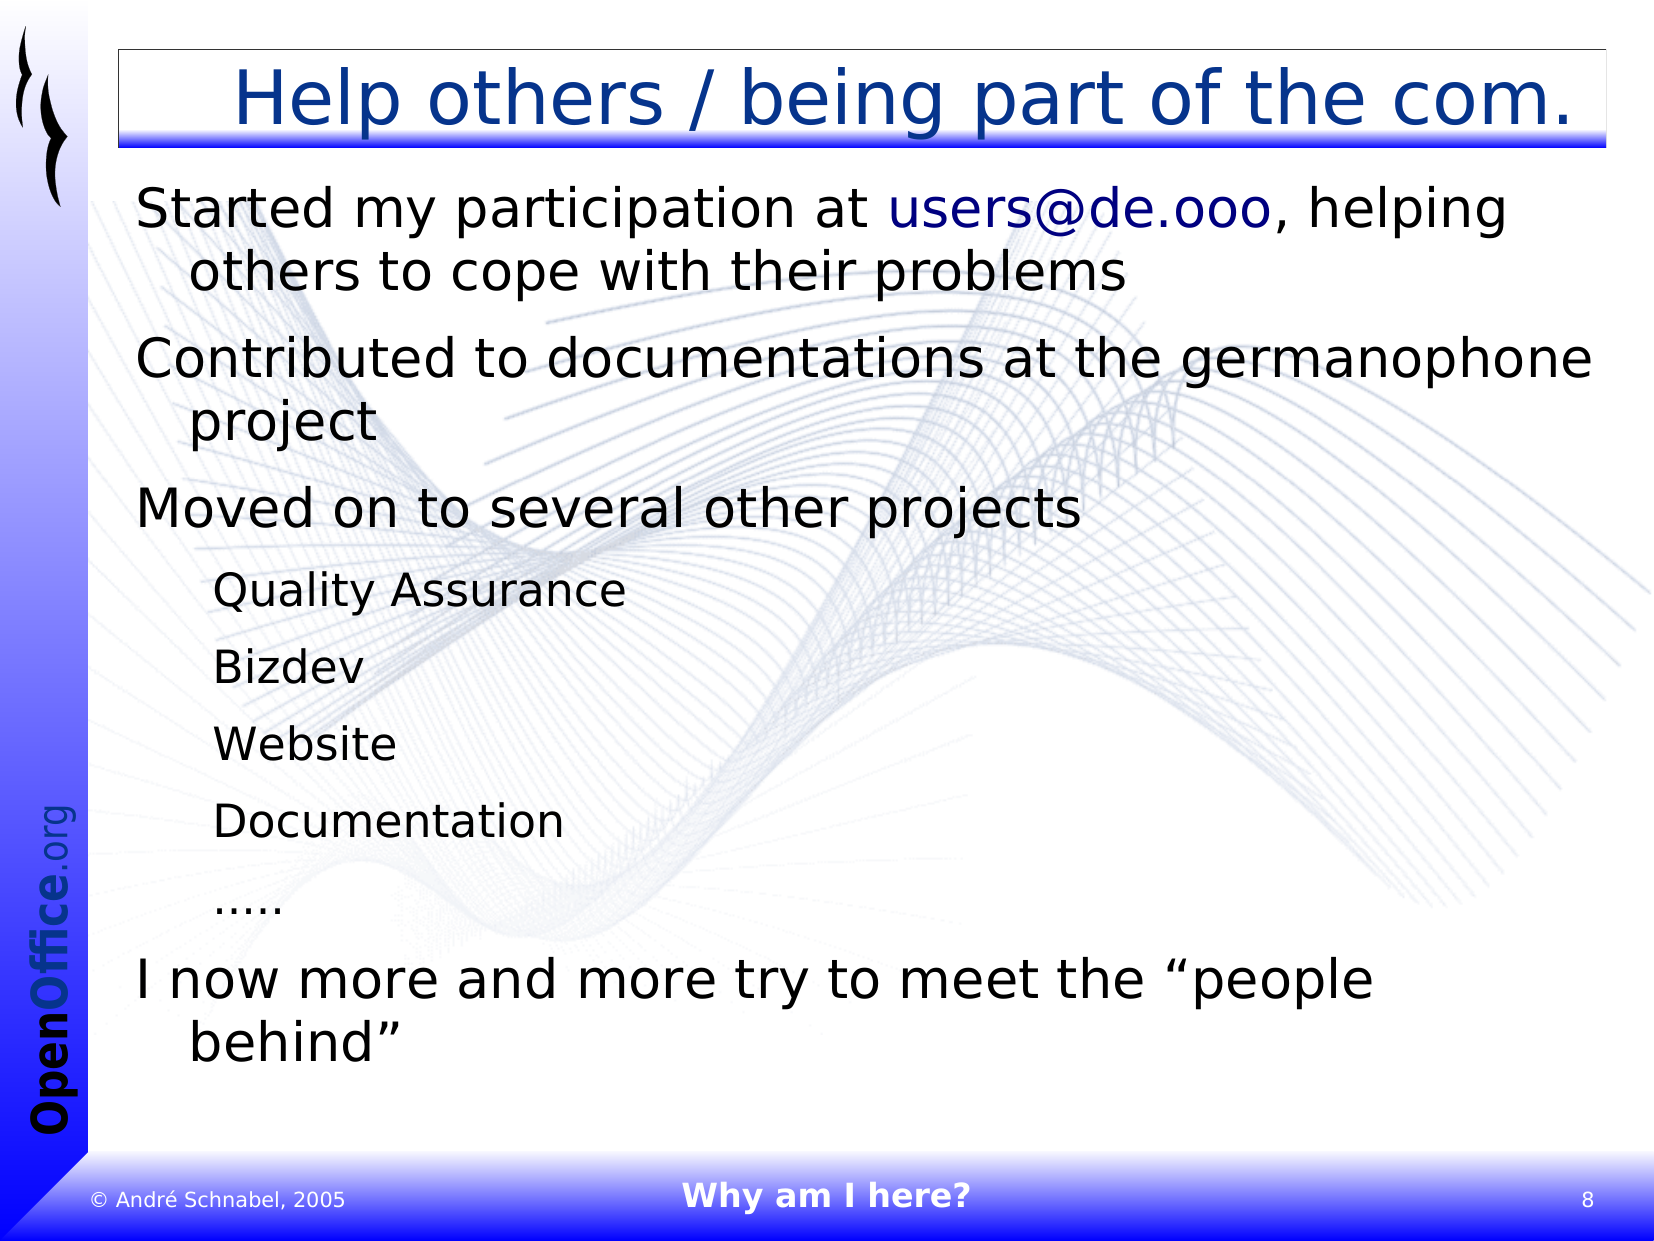

# Help others / being part of the com.
Started my participation at users@de.ooo, helping others to cope with their problems
Contributed to documentations at the germanophone project
Moved on to several other projects
Quality Assurance
Bizdev
Website
Documentation
.....
I now more and more try to meet the “people behind”